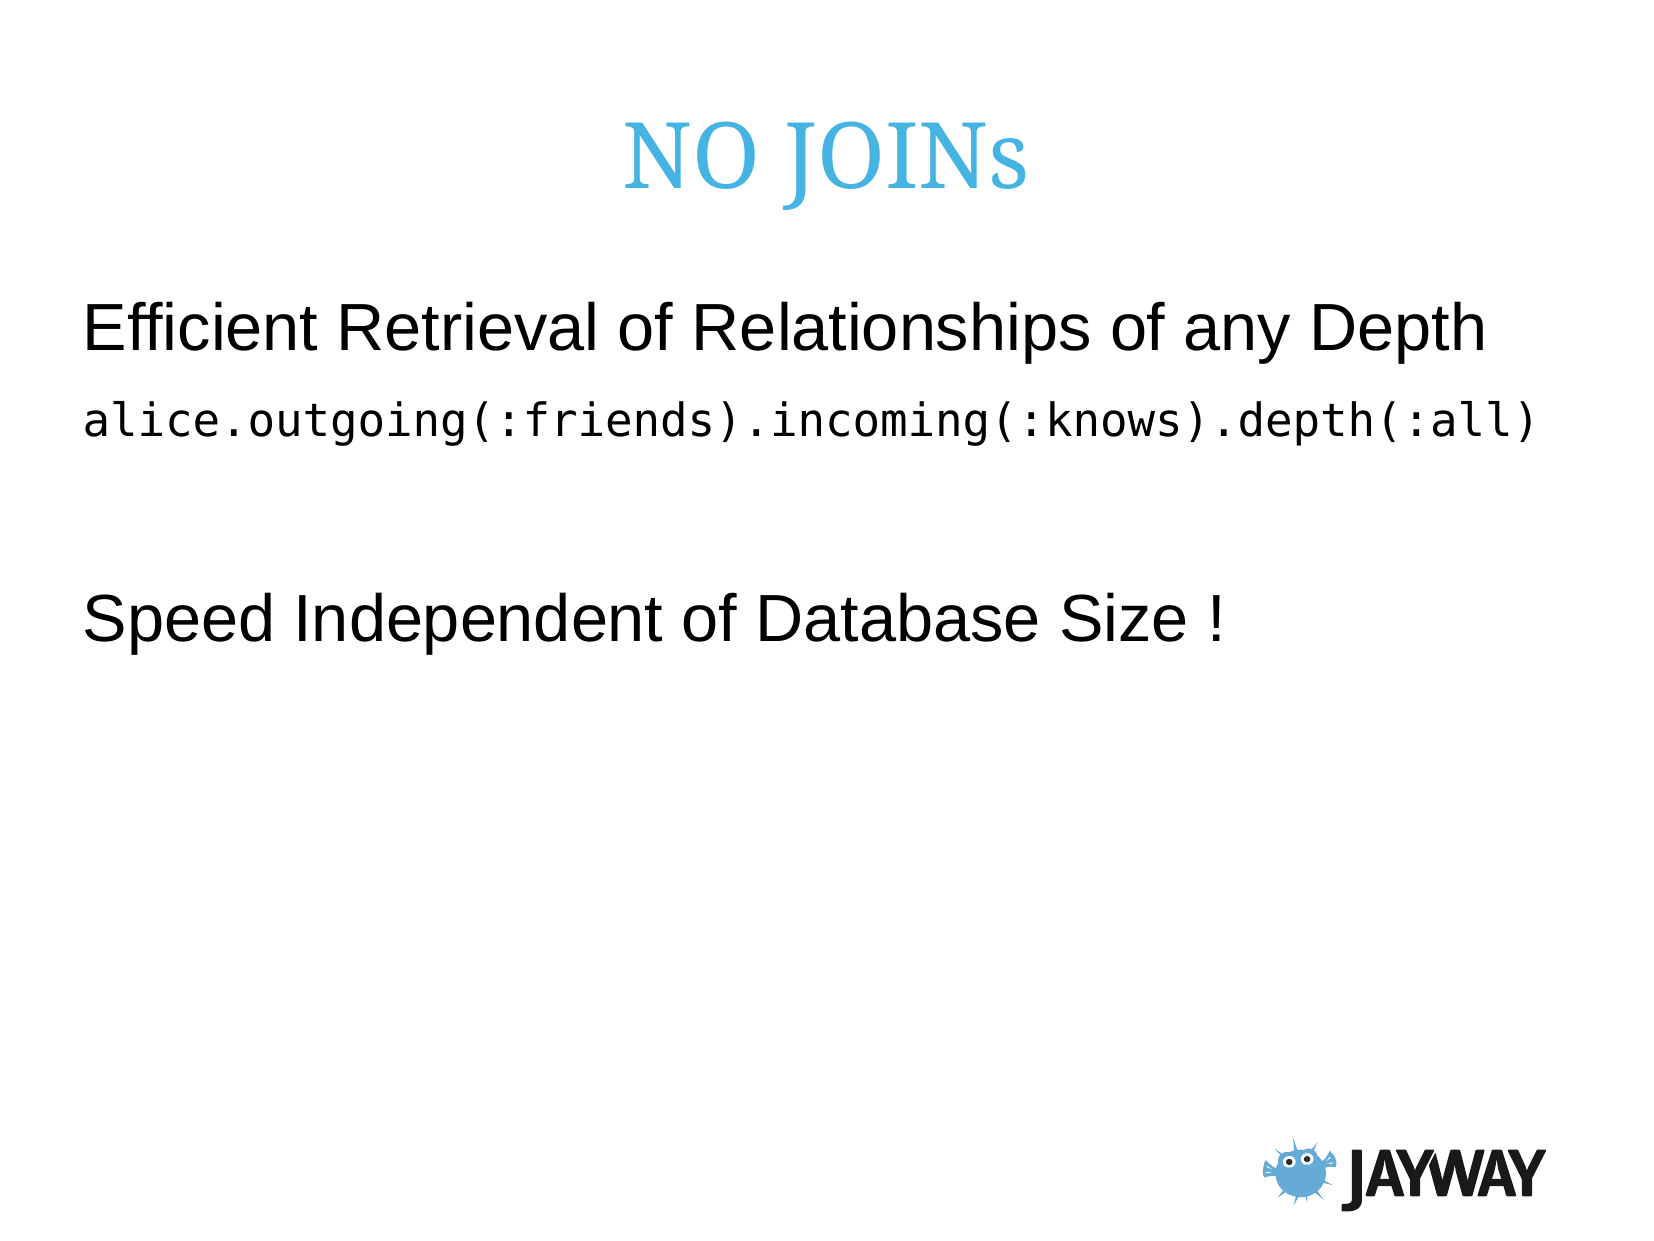

# NO JOINs
Efficient Retrieval of Relationships of any Depth
alice.outgoing(:friends).incoming(:knows).depth(:all)
Speed Independent of Database Size !